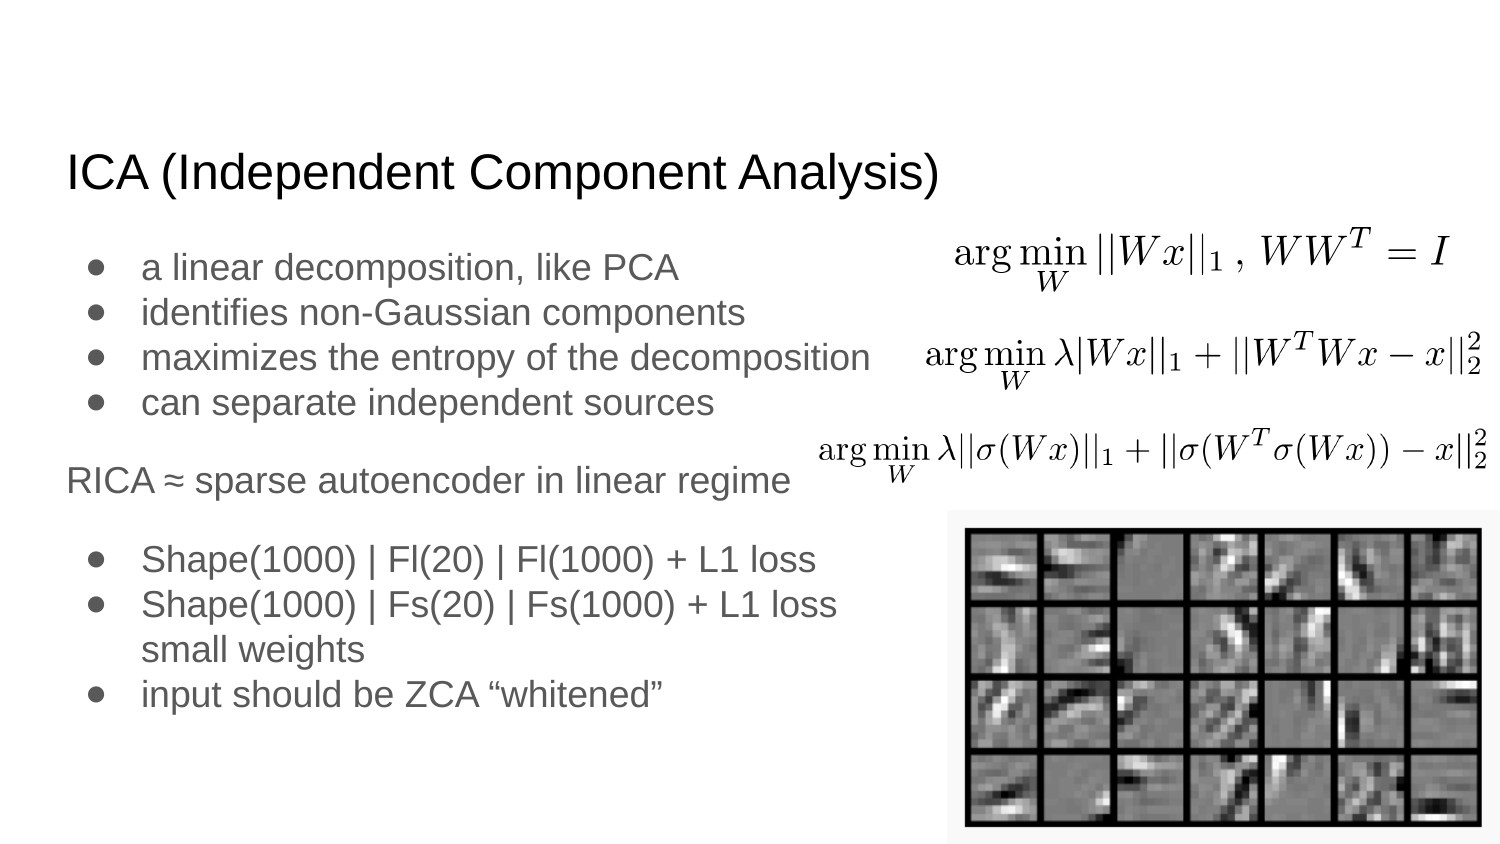

# ICA (Independent Component Analysis)
a linear decomposition, like PCA
identifies non-Gaussian components
maximizes the entropy of the decomposition
can separate independent sources
RICA ≈ sparse autoencoder in linear regime
Shape(1000) | Fl(20) | Fl(1000) + L1 loss
Shape(1000) | Fs(20) | Fs(1000) + L1 loss
small weights
input should be ZCA “whitened”